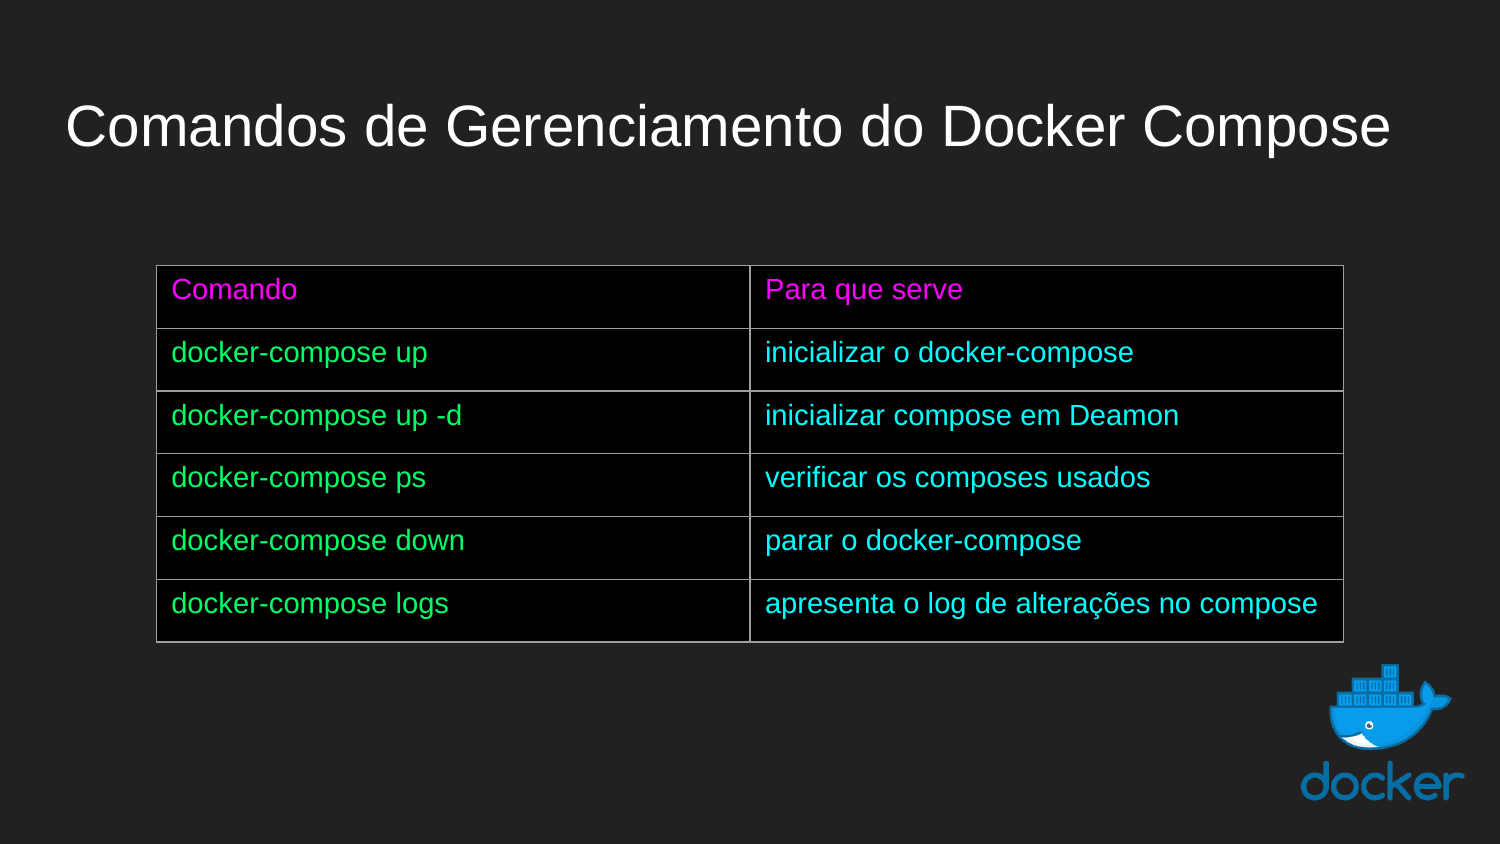

Comandos de Gerenciamento do Docker Compose
| Comando | Para que serve |
| --- | --- |
| docker-compose up | inicializar o docker-compose |
| docker-compose up -d | inicializar compose em Deamon |
| docker-compose ps | verificar os composes usados |
| docker-compose down | parar o docker-compose |
| docker-compose logs | apresenta o log de alterações no compose |